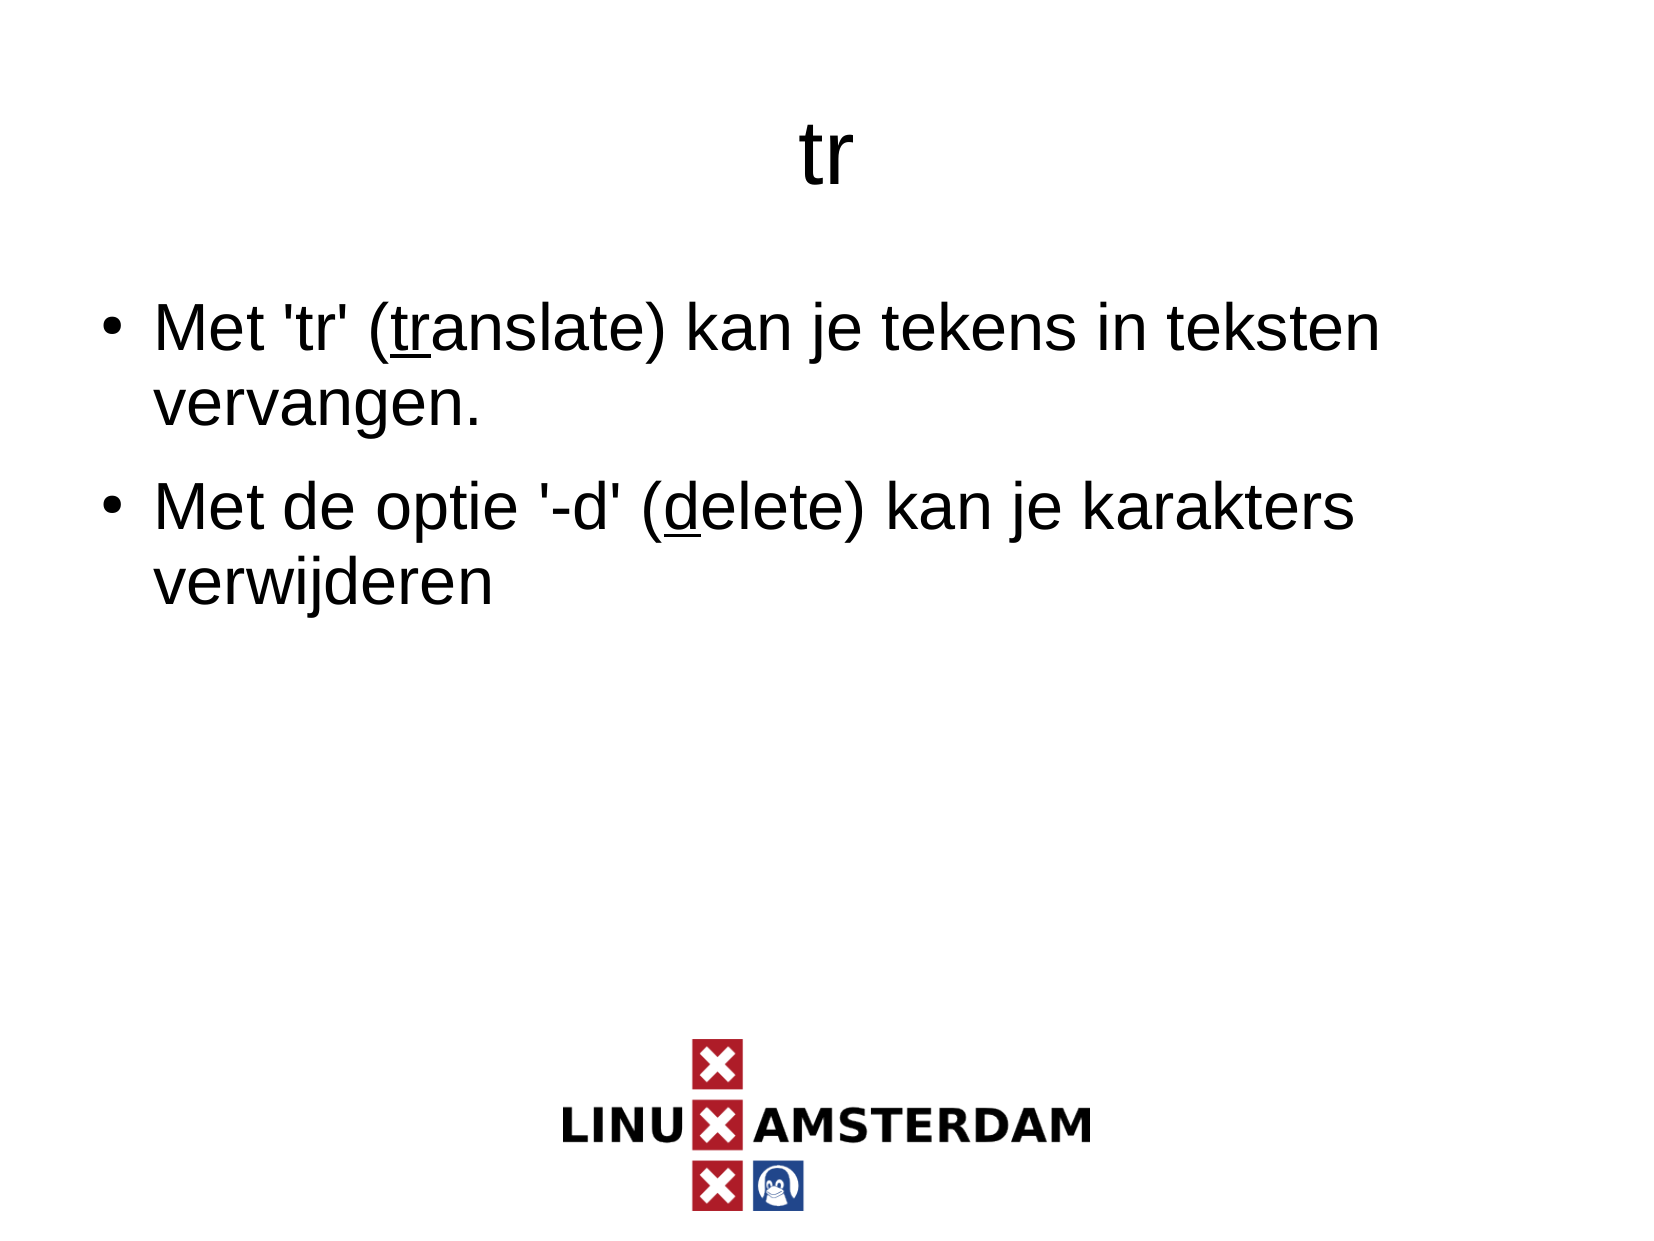

# tr
Met 'tr' (translate) kan je tekens in teksten vervangen.
Met de optie '-d' (delete) kan je karakters verwijderen